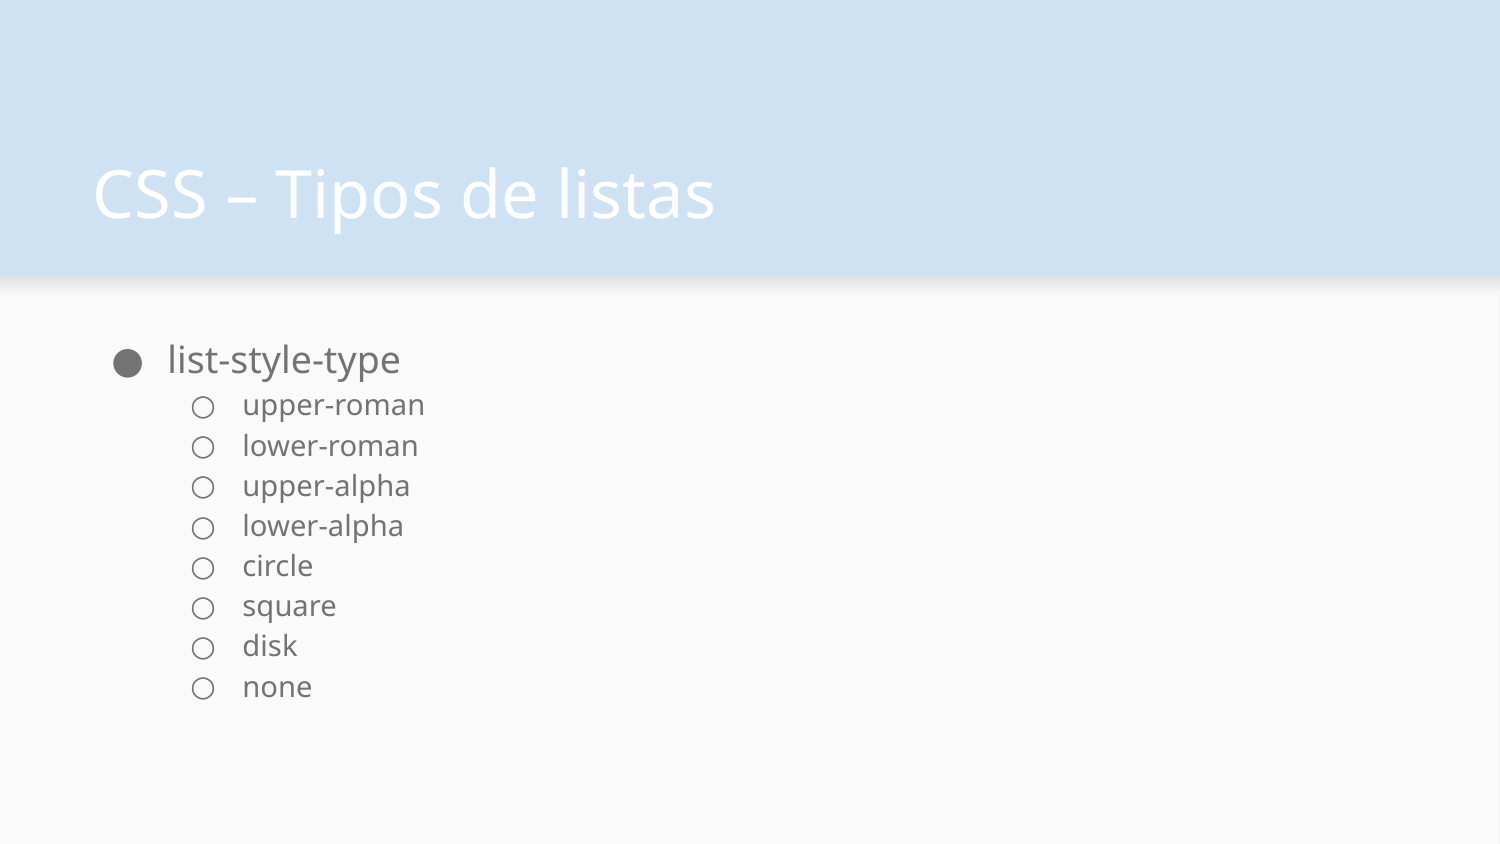

# CSS – Tipos de listas
list-style-type
upper-roman
lower-roman
upper-alpha
lower-alpha
circle
square
disk
none